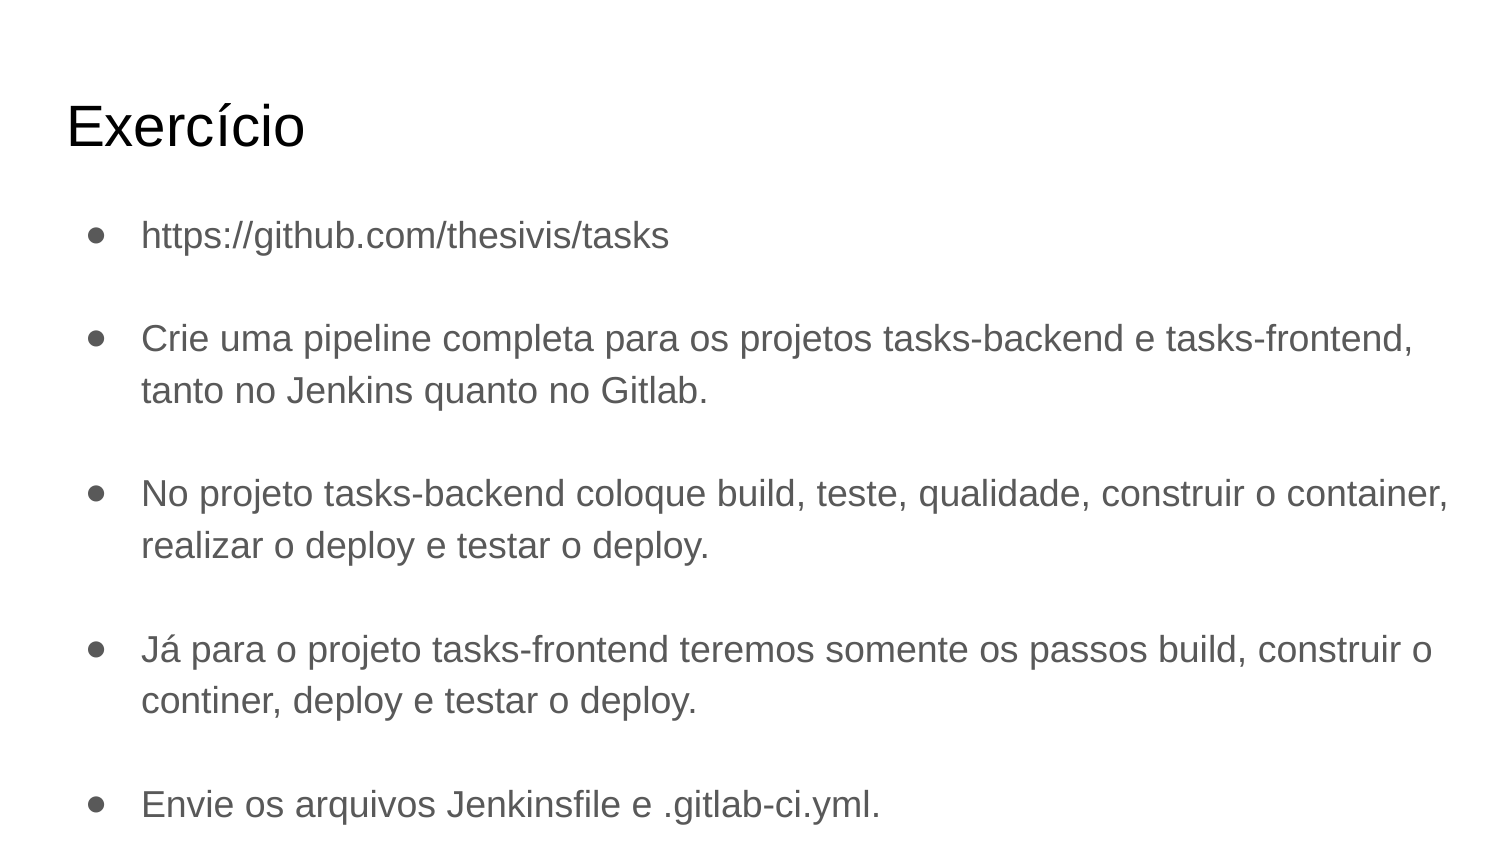

# Exercício
https://github.com/thesivis/tasks
Crie uma pipeline completa para os projetos tasks-backend e tasks-frontend, tanto no Jenkins quanto no Gitlab.
No projeto tasks-backend coloque build, teste, qualidade, construir o container, realizar o deploy e testar o deploy.
Já para o projeto tasks-frontend teremos somente os passos build, construir o continer, deploy e testar o deploy.
Envie os arquivos Jenkinsfile e .gitlab-ci.yml.